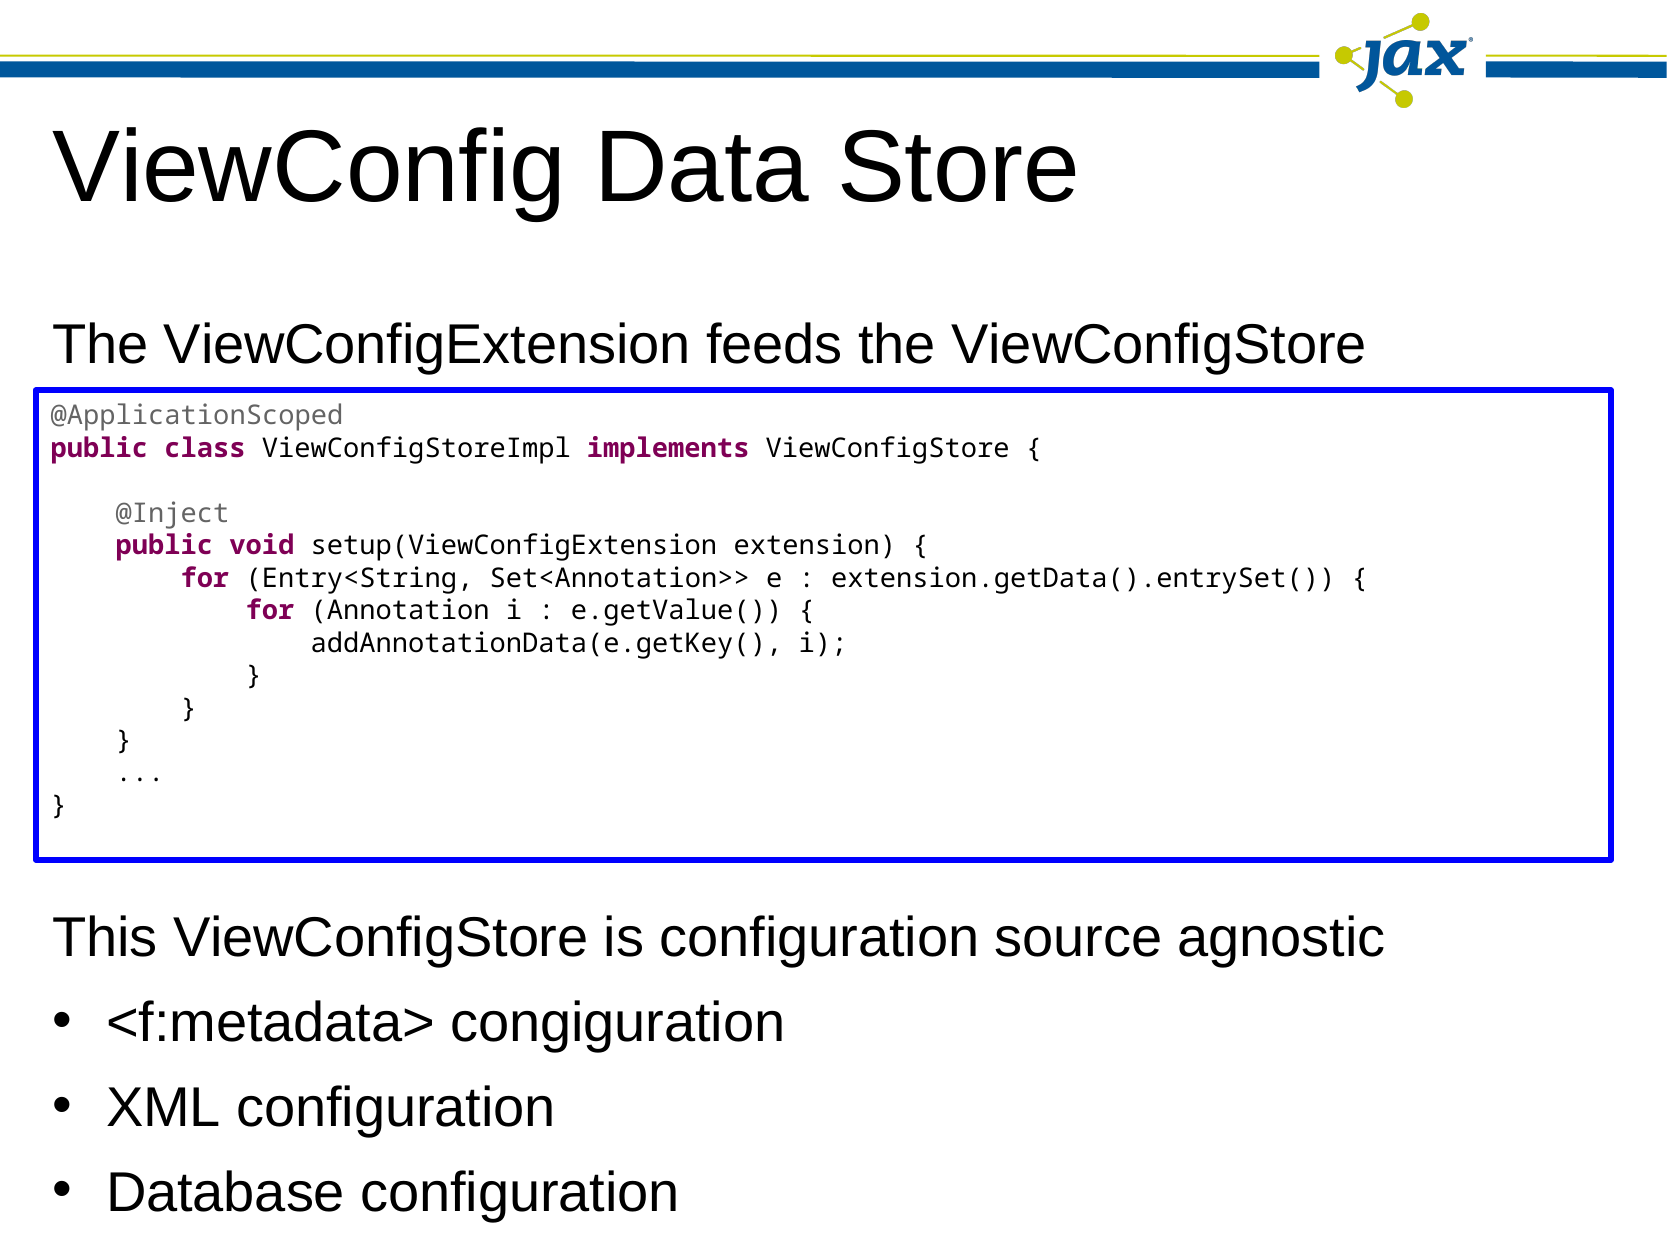

# ViewConfig Data Store
The ViewConfigExtension feeds the ViewConfigStore
This ViewConfigStore is configuration source agnostic
<f:metadata> congiguration
XML configuration
Database configuration
@ApplicationScoped
public class ViewConfigStoreImpl implements ViewConfigStore {
 @Inject
 public void setup(ViewConfigExtension extension) {
 for (Entry<String, Set<Annotation>> e : extension.getData().entrySet()) {
 for (Annotation i : e.getValue()) {
 addAnnotationData(e.getKey(), i);
 }
 }
 }
 ...
}